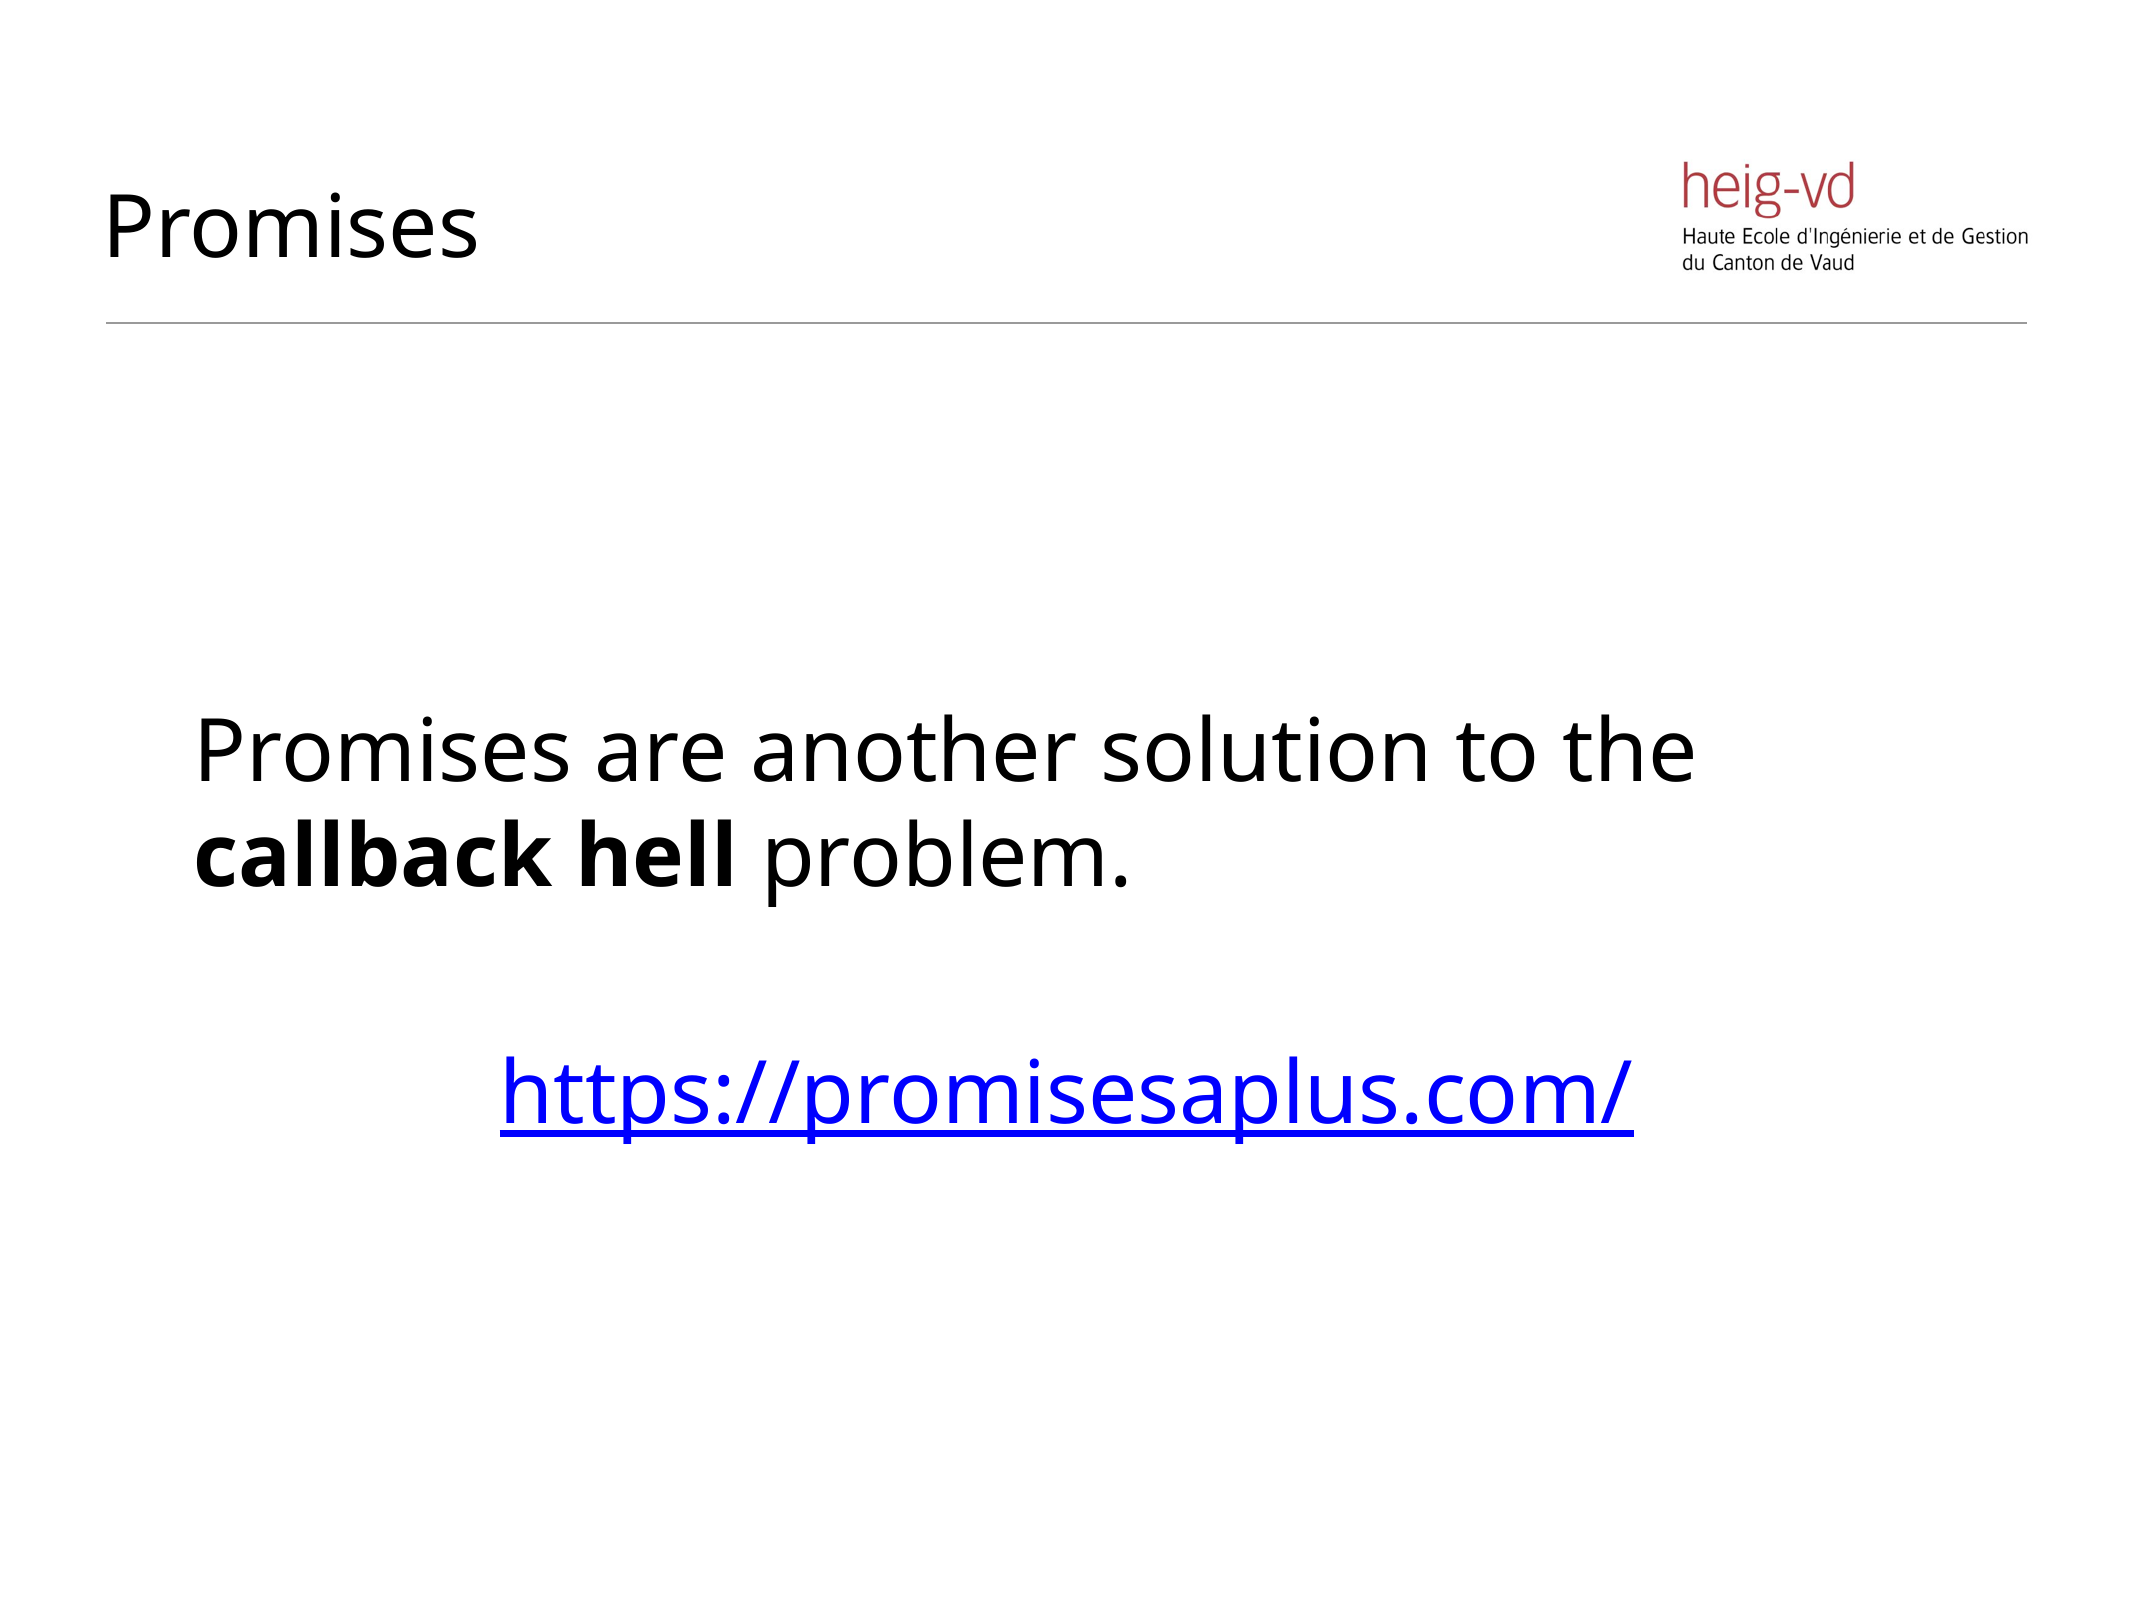

# Promises
Promises are another solution to the callback hell problem.
https://promisesaplus.com/